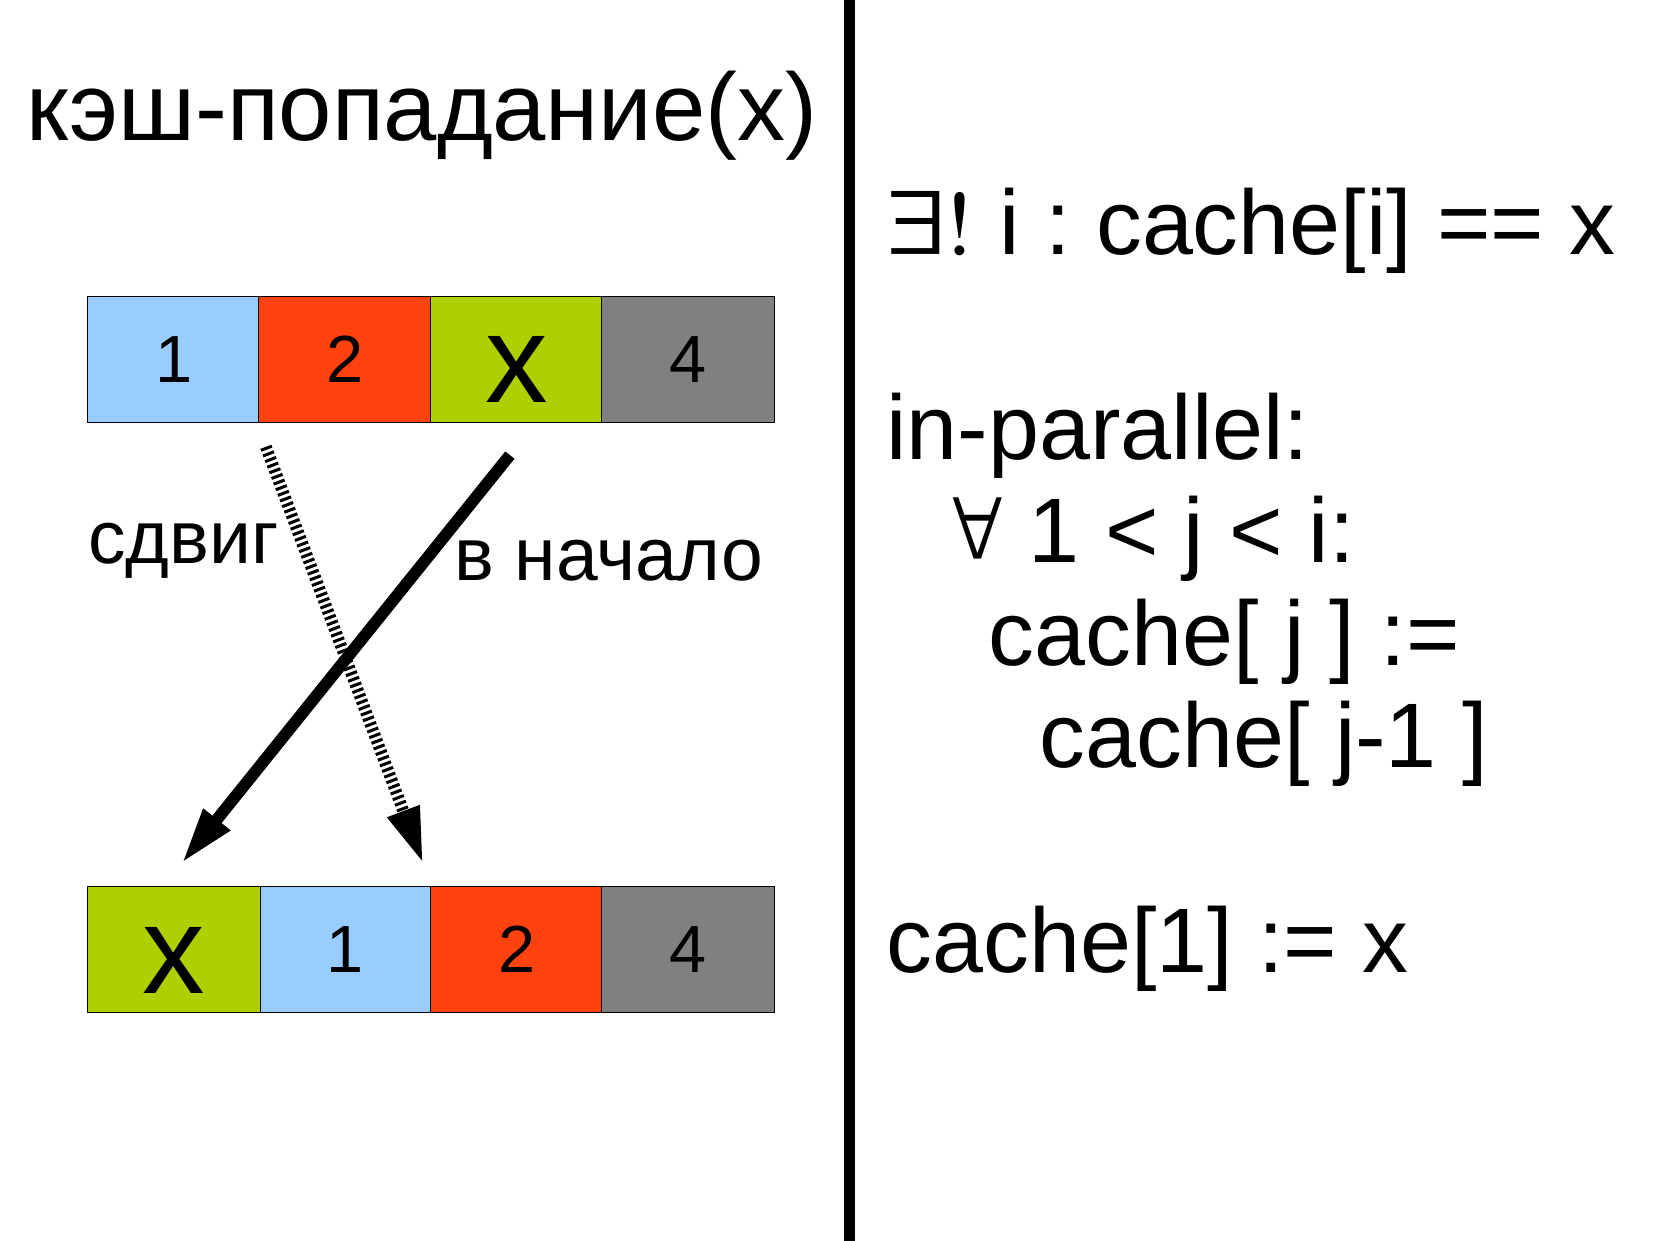

кэш-попадание(x)
! i : cache[i] == x
in-parallel:
  1 < j < i:
 cache[ j ] :=
 cache[ j-1 ]
cache[1] := x
1
2
x
4
сдвиг
в начало
x
1
2
4